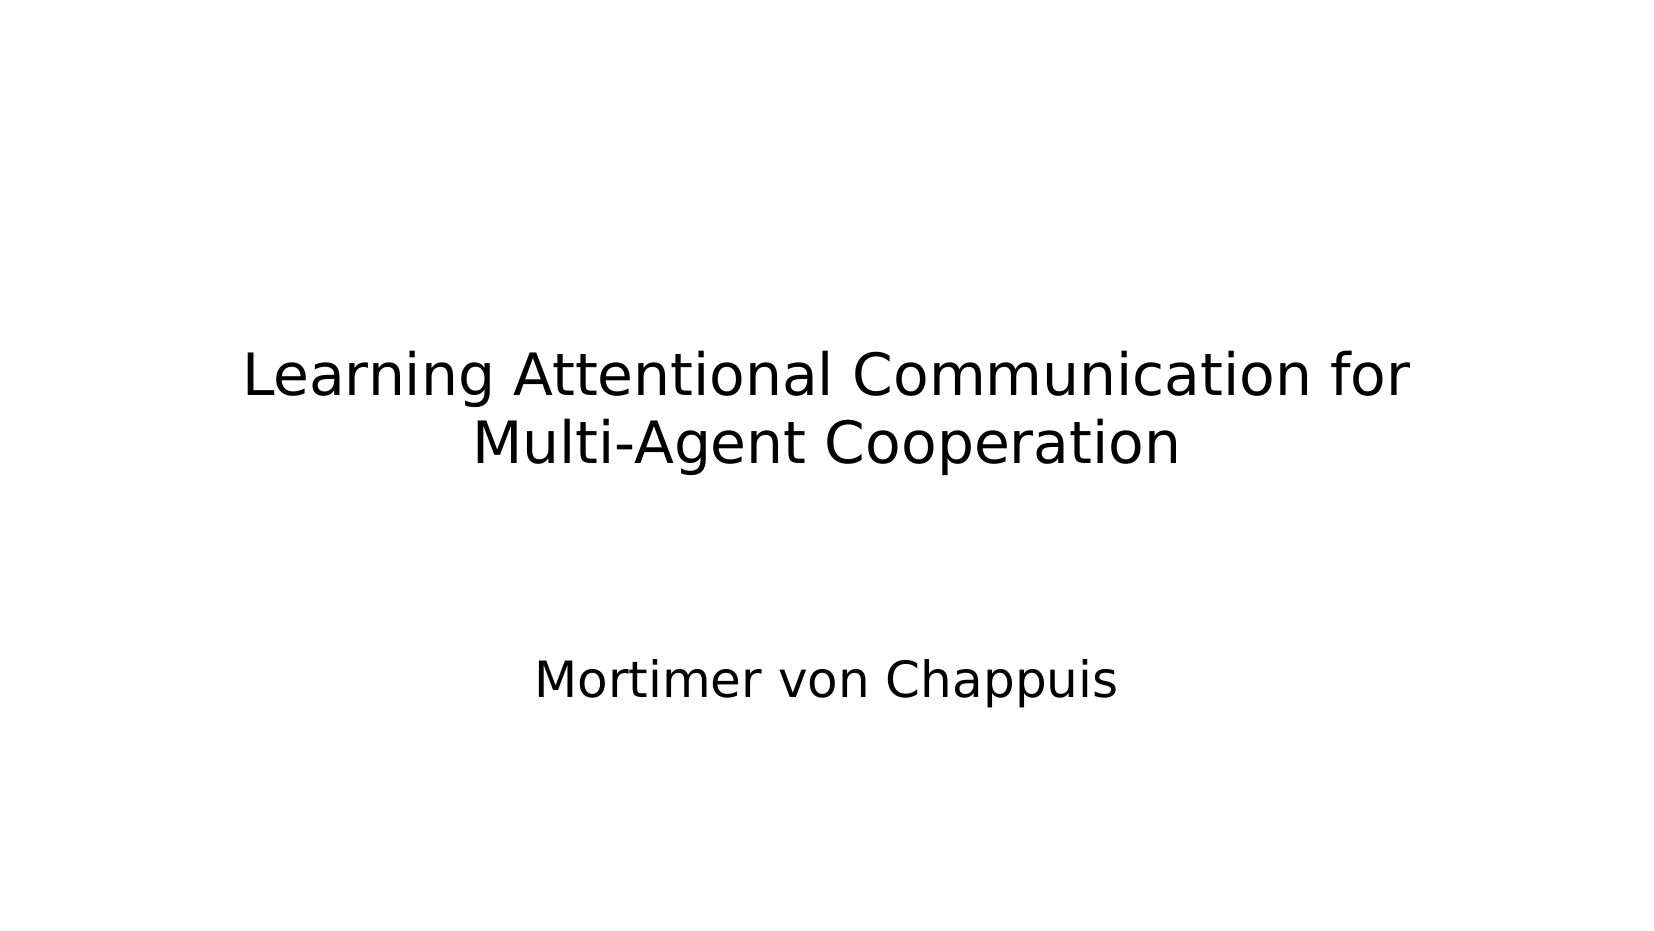

# Learning Attentional Communication for Multi-Agent Cooperation
Mortimer von Chappuis